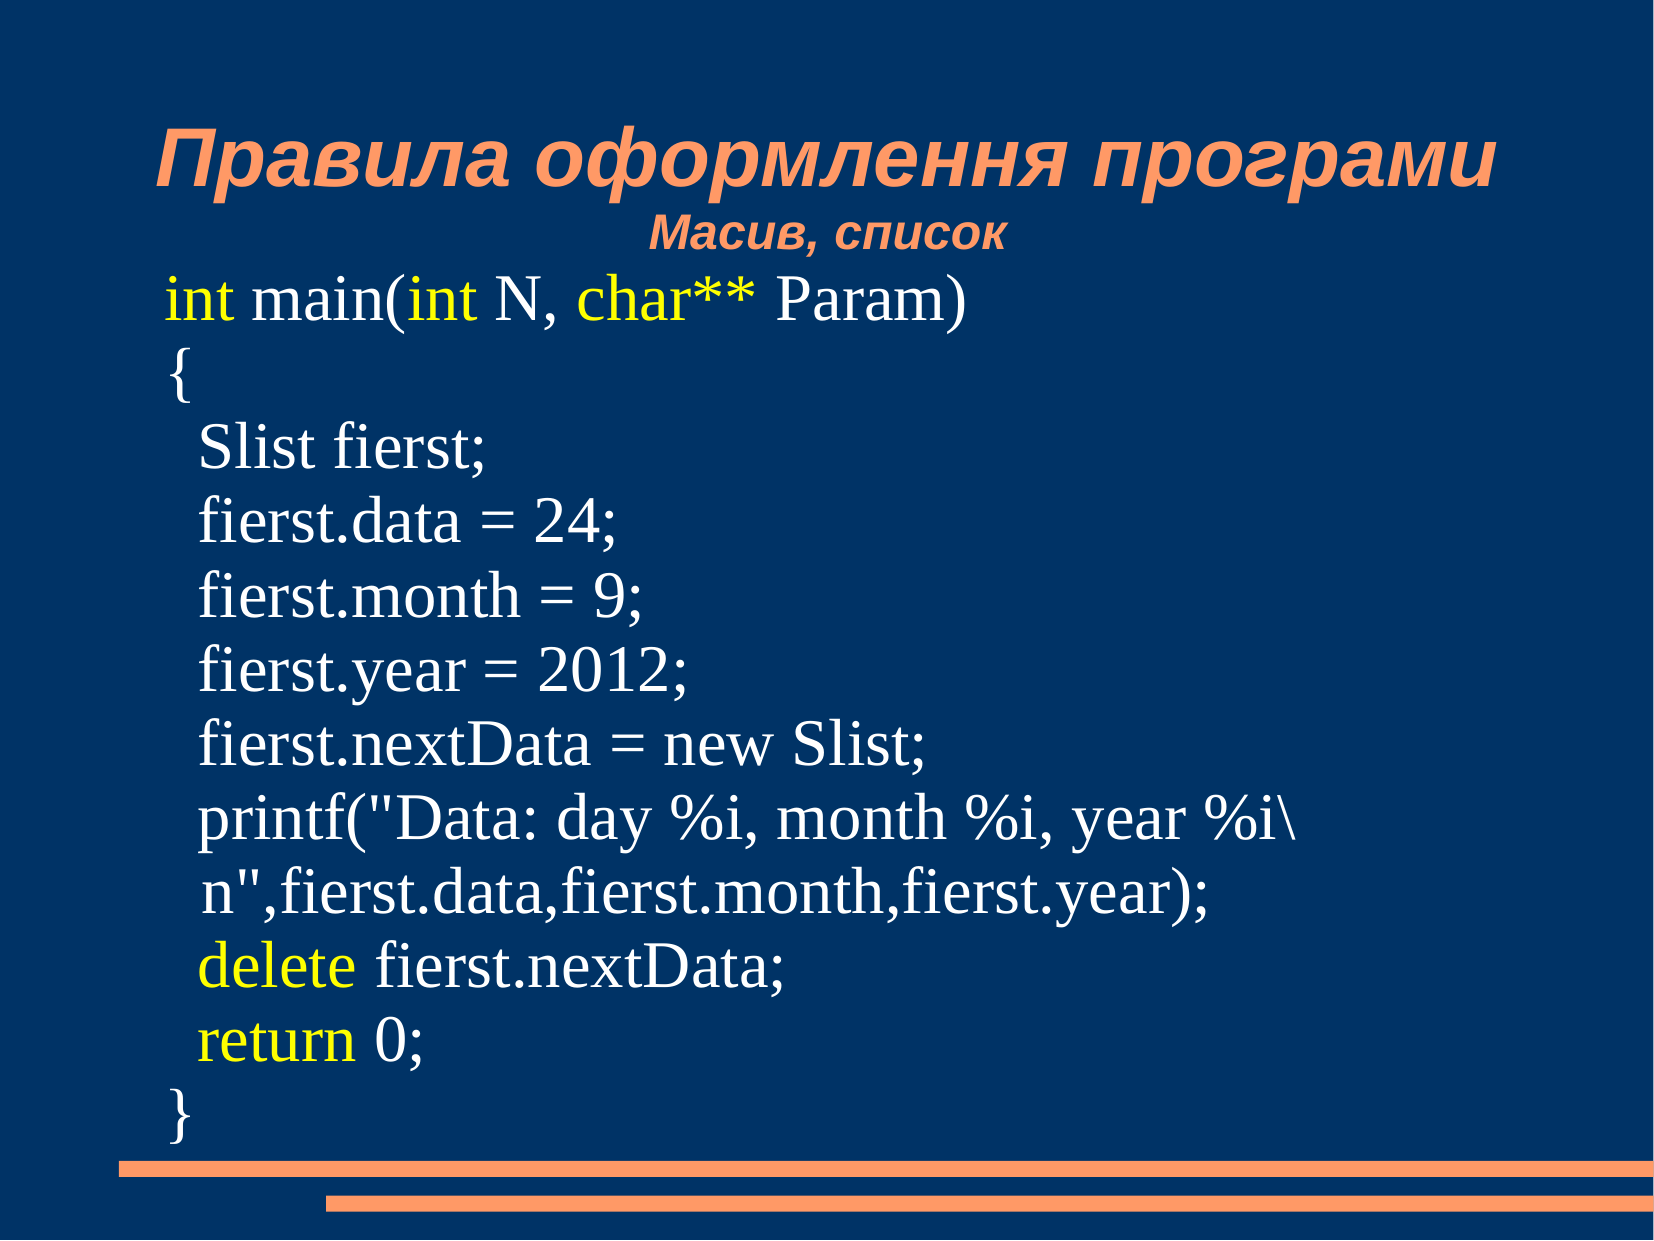

Правила оформлення програми
Масив, список
# int main(int N, char** Param)
{
 Slist fierst;
 fierst.data = 24;
 fierst.month = 9;
 fierst.year = 2012;
 fierst.nextData = new Slist;
 printf("Data: day %i, month %i, year %i\n",fierst.data,fierst.month,fierst.year);
 delete fierst.nextData;
 return 0;
}